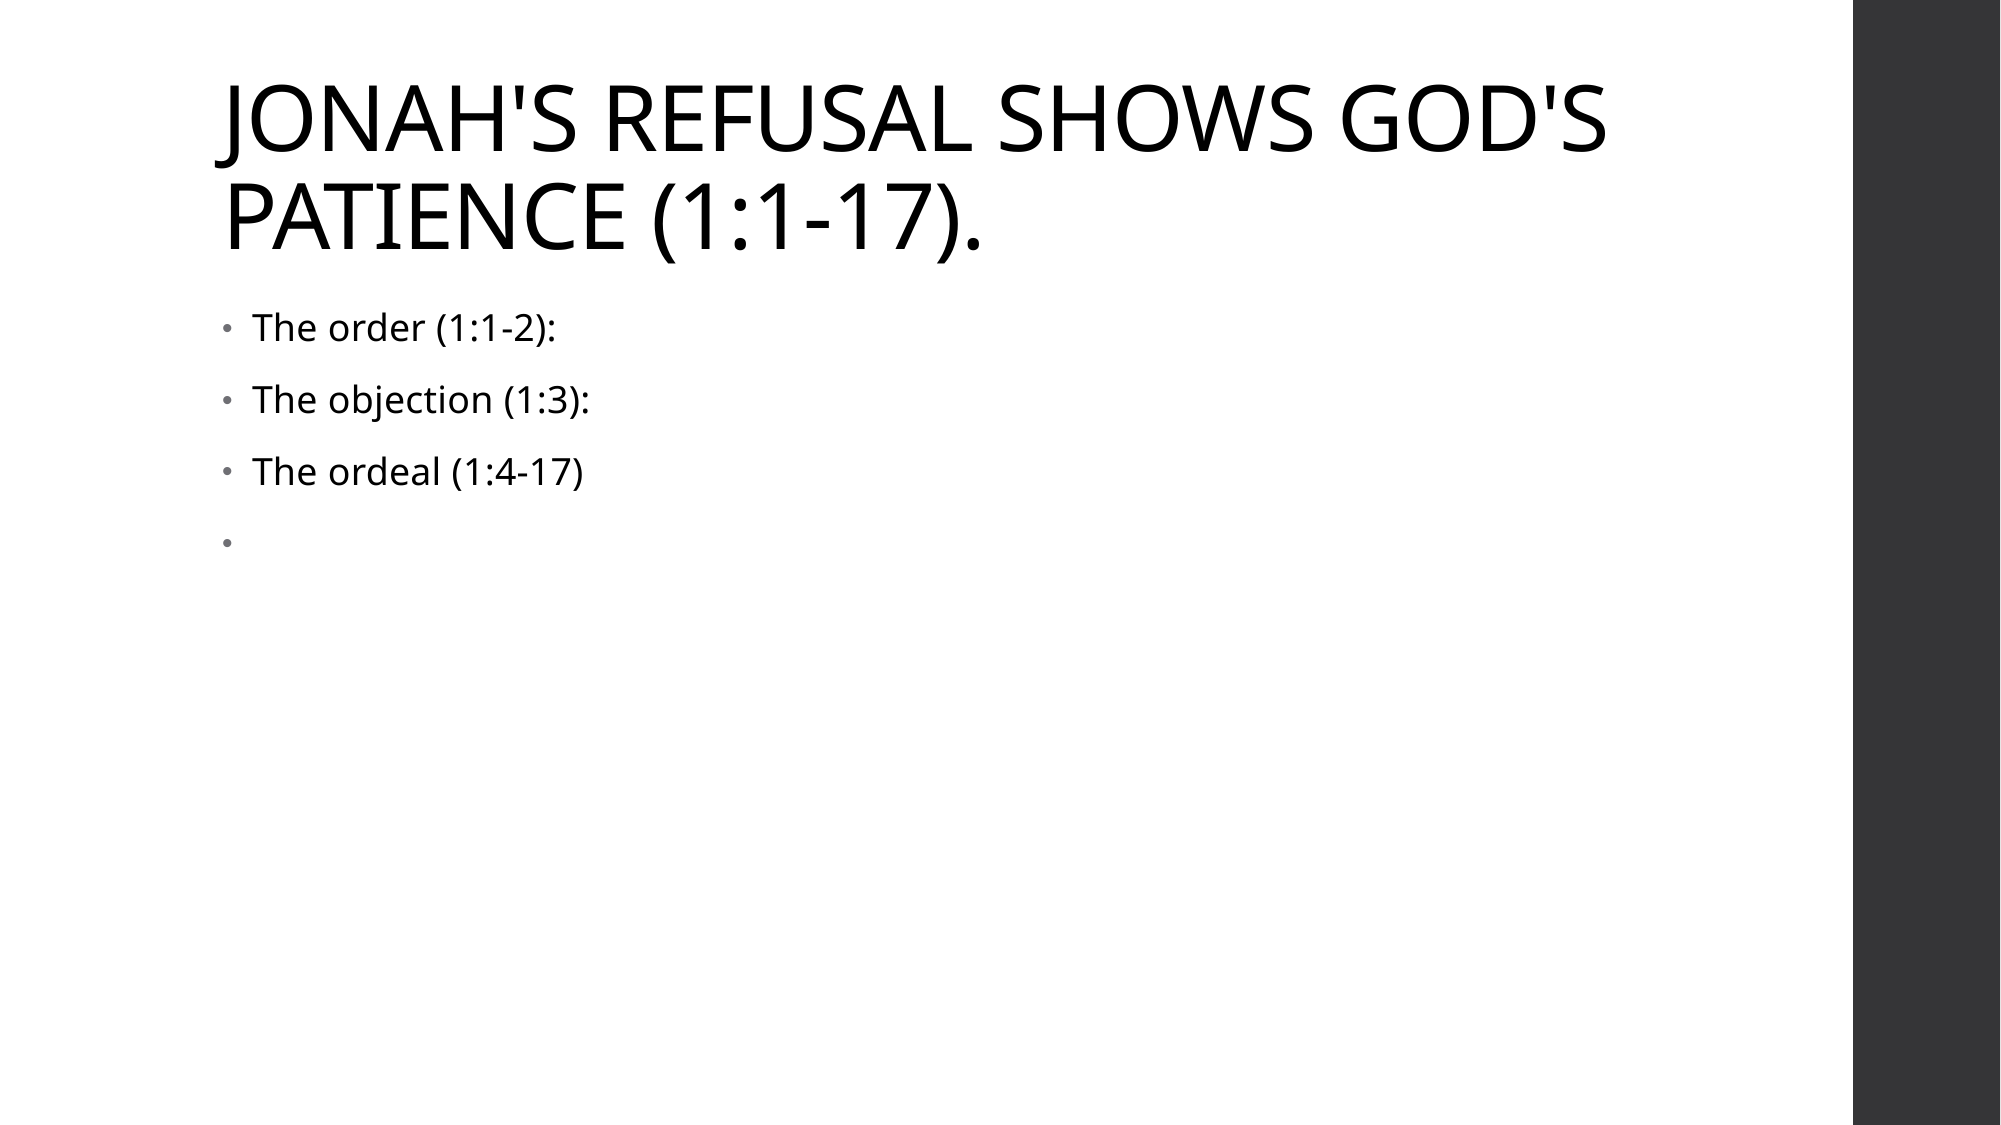

# JONAH'S REFUSAL SHOWS GOD'S PATIENCE (1:1-17).
The order (1:1-2):
The objection (1:3):
The ordeal (1:4-17)